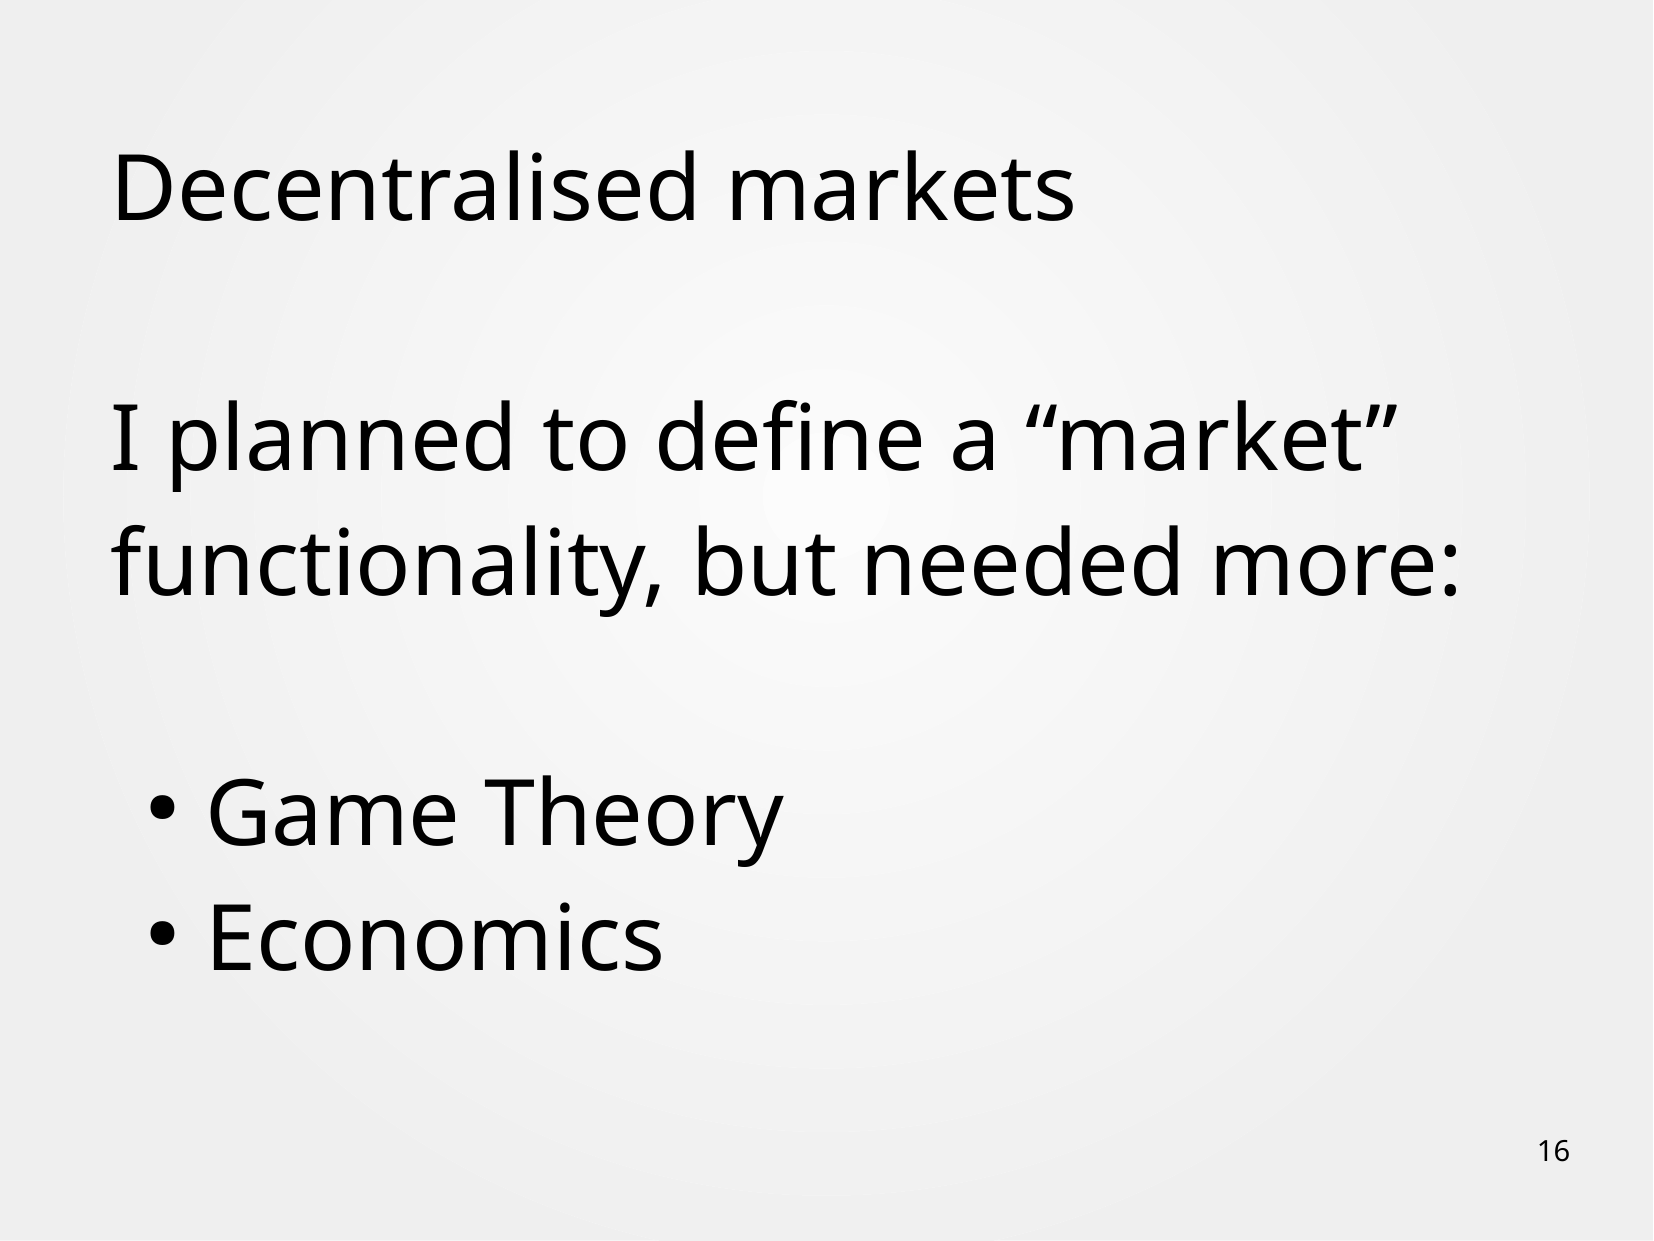

Decentralised markets
I planned to define a “market” functionality, but needed more:
 Game Theory
 Economics
16